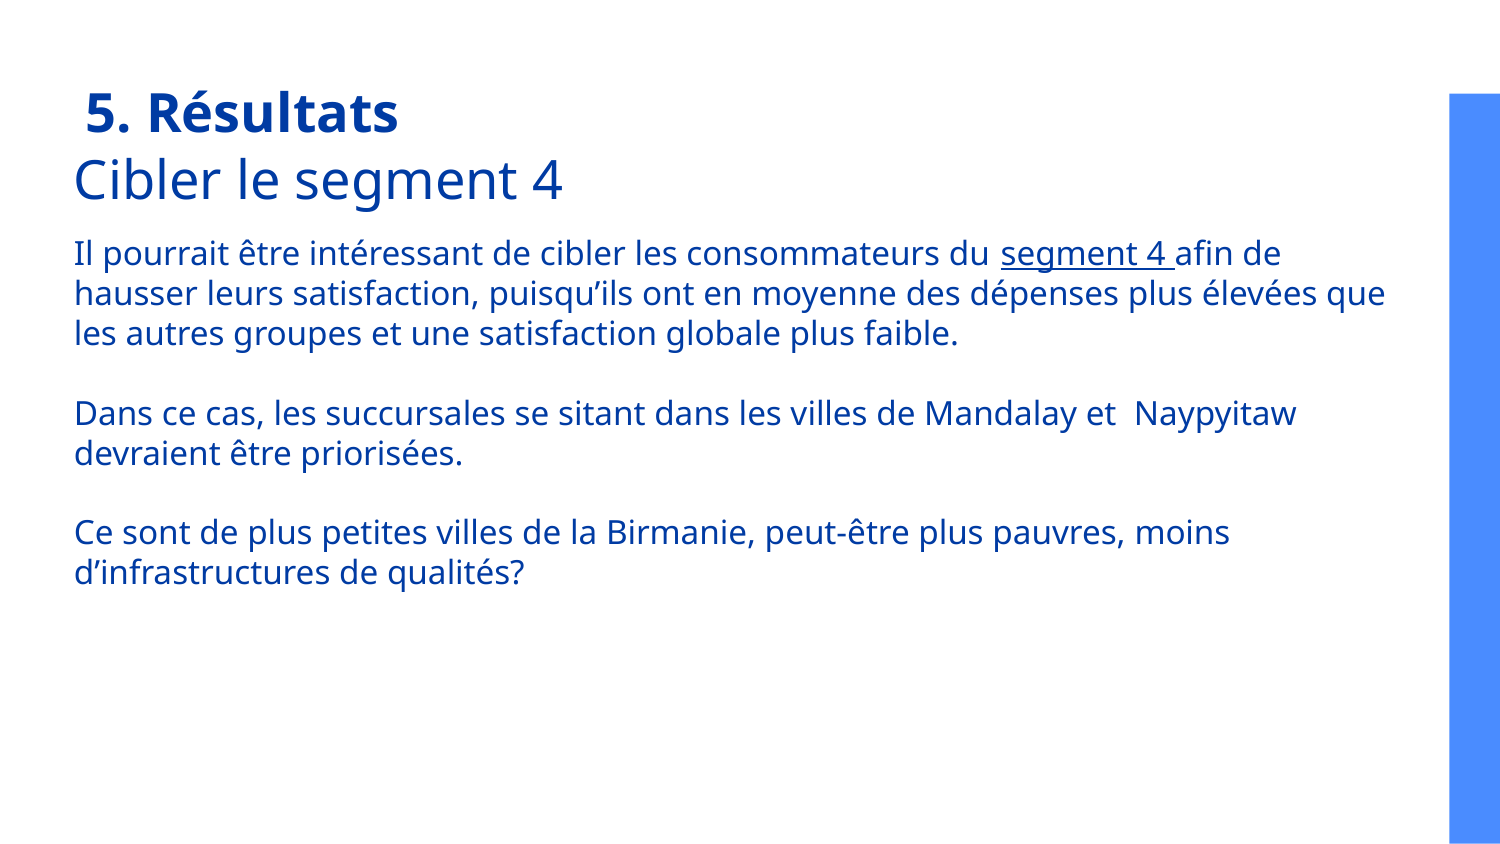

# 5. Résultats
Cibler le segment 4
Il pourrait être intéressant de cibler les consommateurs du segment 4 afin de hausser leurs satisfaction, puisqu’ils ont en moyenne des dépenses plus élevées que les autres groupes et une satisfaction globale plus faible.
Dans ce cas, les succursales se sitant dans les villes de Mandalay et Naypyitaw devraient être priorisées.
Ce sont de plus petites villes de la Birmanie, peut-être plus pauvres, moins d’infrastructures de qualités?